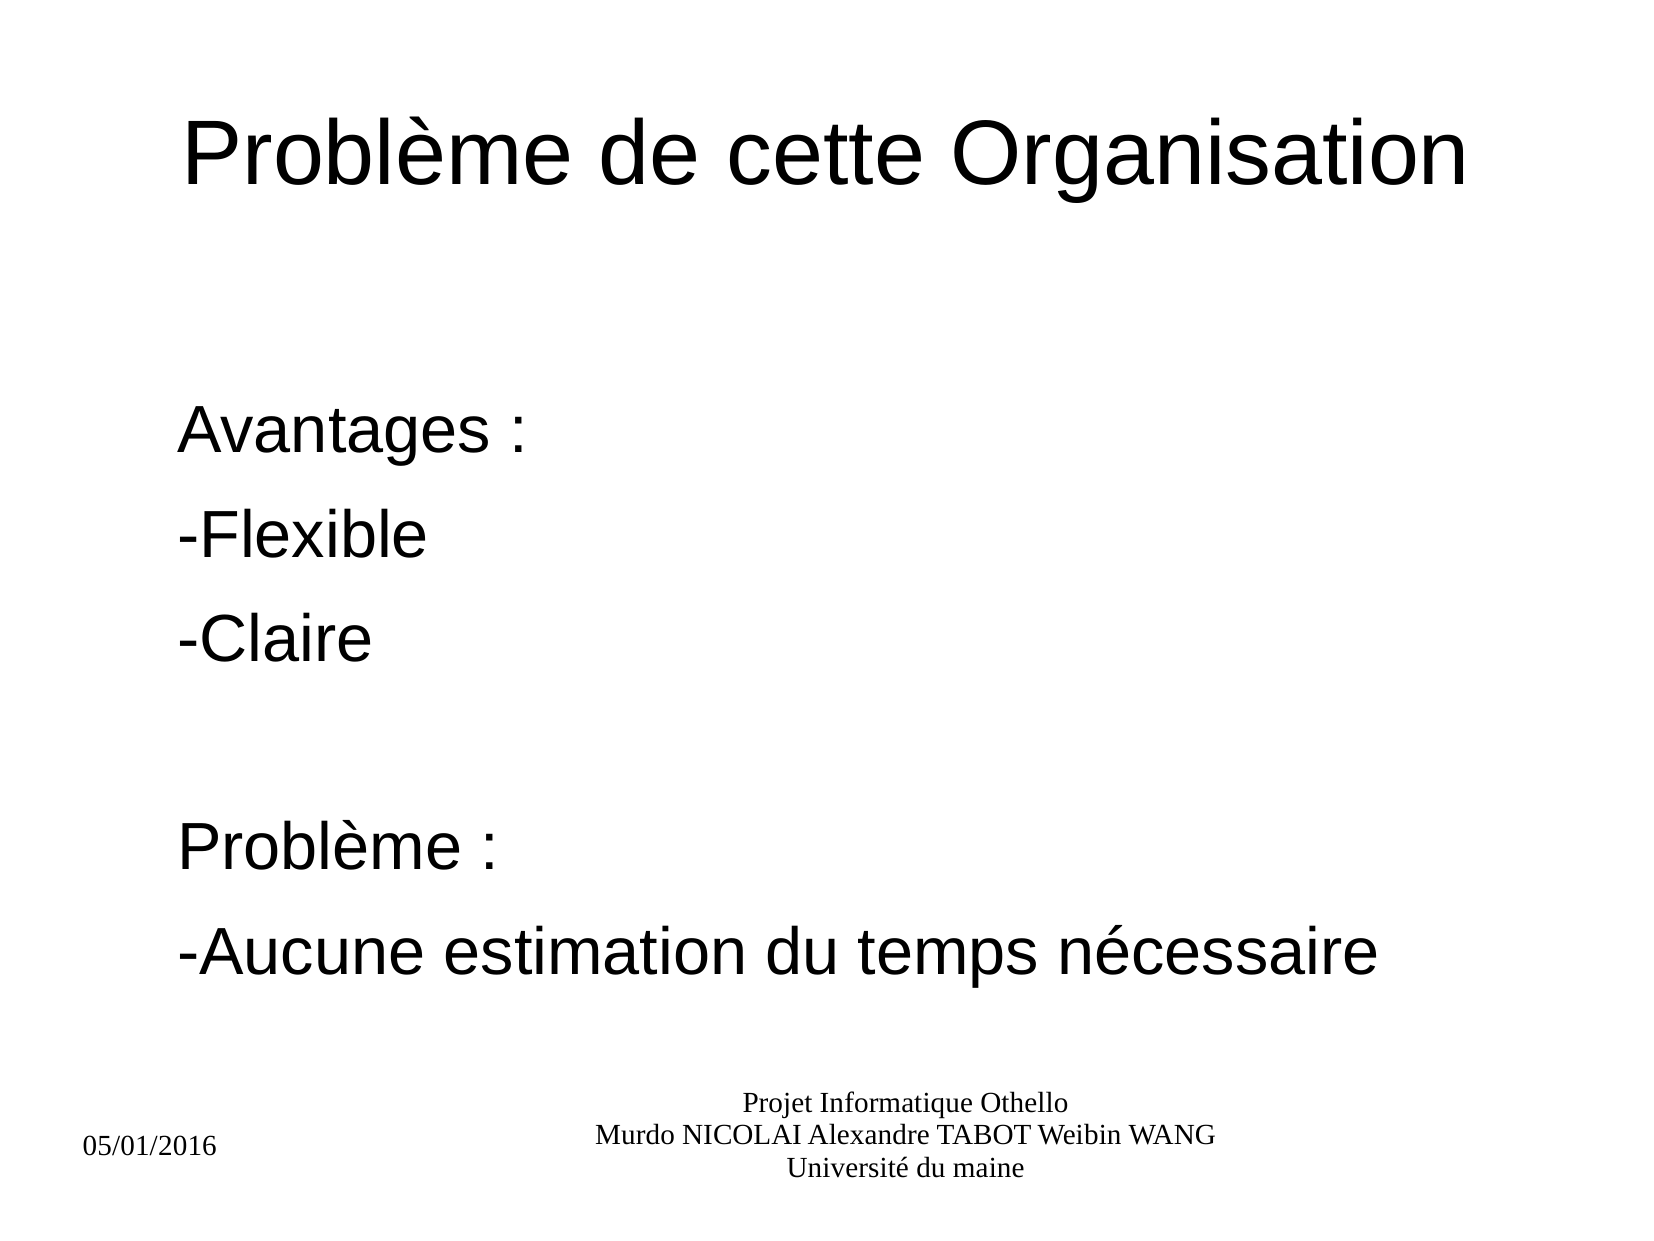

# Problème de cette Organisation
Avantages :
-Flexible
-Claire
Problème :
-Aucune estimation du temps nécessaire